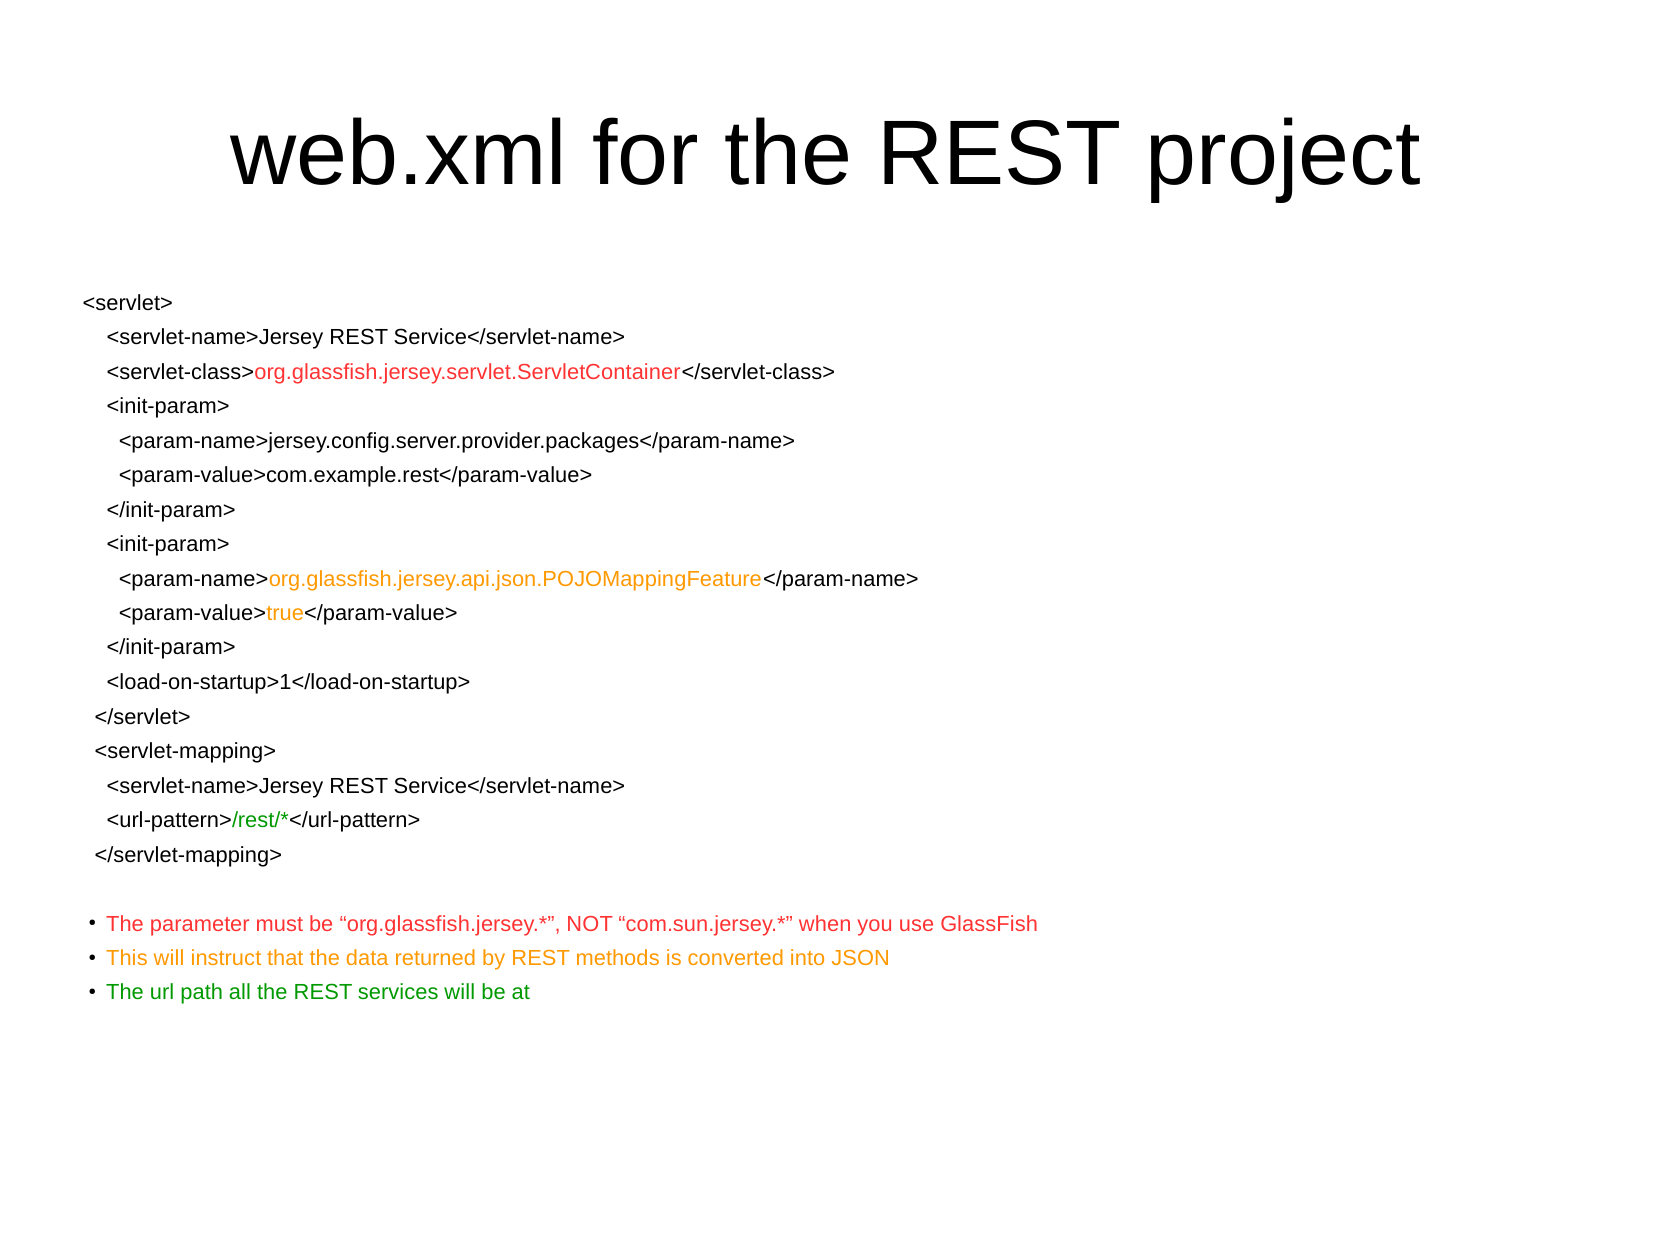

# web.xml for the REST project
<servlet>
 <servlet-name>Jersey REST Service</servlet-name>
 <servlet-class>org.glassfish.jersey.servlet.ServletContainer</servlet-class>
 <init-param>
 <param-name>jersey.config.server.provider.packages</param-name>
 <param-value>com.example.rest</param-value>
 </init-param>
 <init-param>
 <param-name>org.glassfish.jersey.api.json.POJOMappingFeature</param-name>
 <param-value>true</param-value>
 </init-param>
 <load-on-startup>1</load-on-startup>
 </servlet>
 <servlet-mapping>
 <servlet-name>Jersey REST Service</servlet-name>
 <url-pattern>/rest/*</url-pattern>
 </servlet-mapping>
The parameter must be “org.glassfish.jersey.*”, NOT “com.sun.jersey.*” when you use GlassFish
This will instruct that the data returned by REST methods is converted into JSON
The url path all the REST services will be at